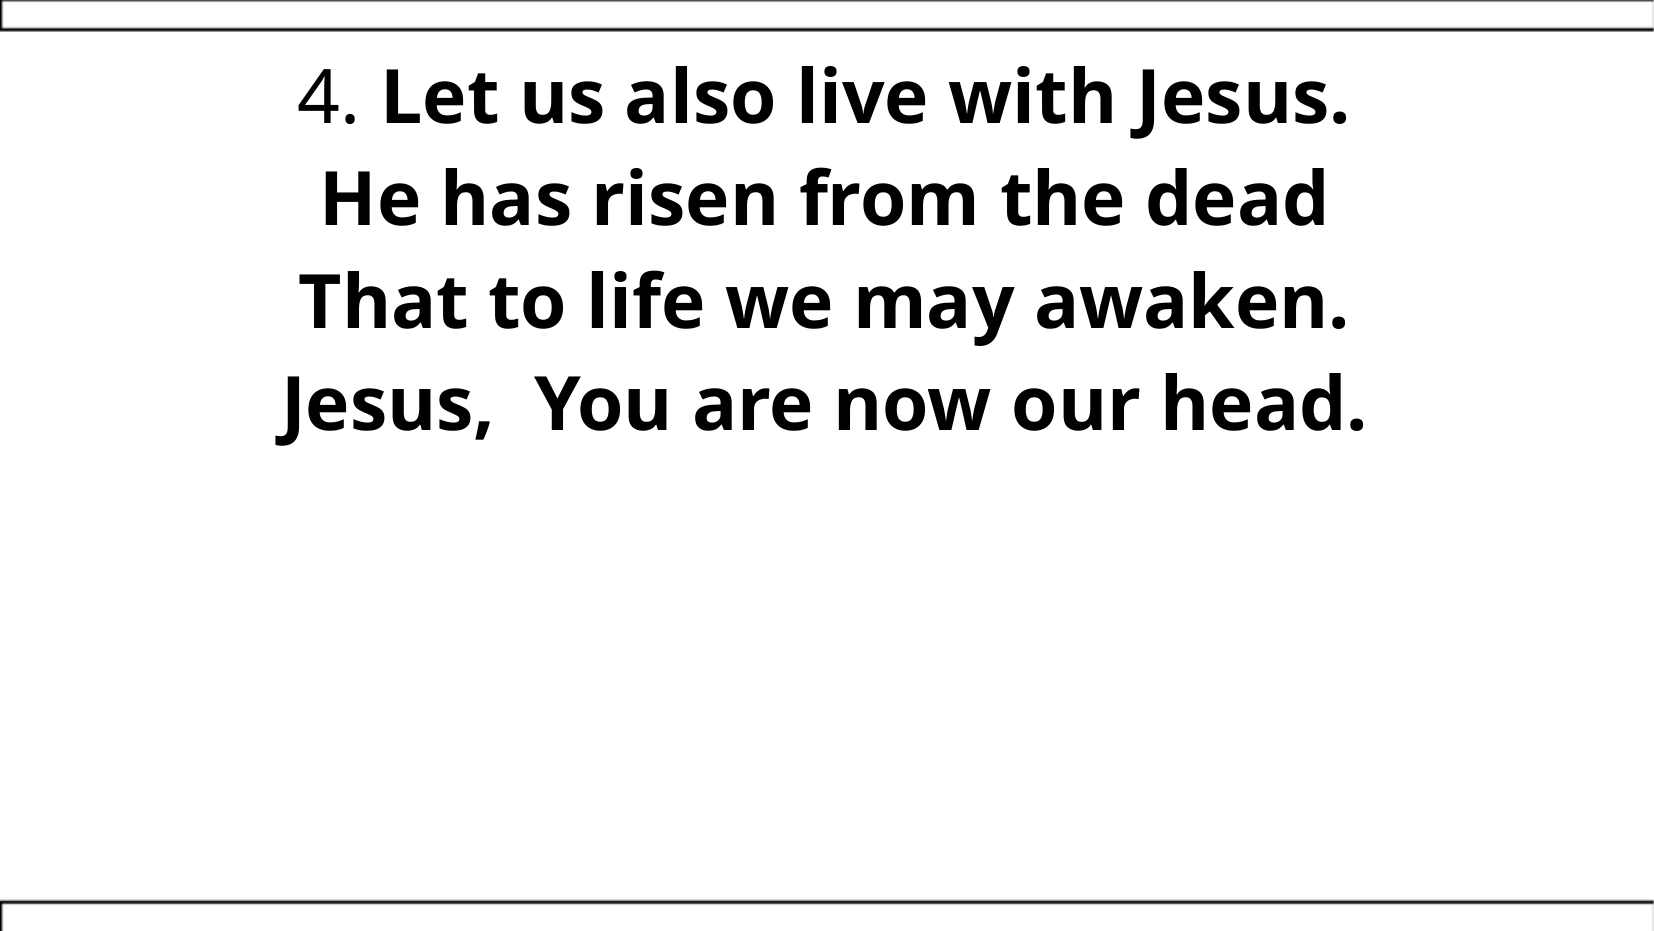

4. Let us also live with Jesus.
He has risen from the dead
That to life we may awaken.
Jesus, You are now our head.